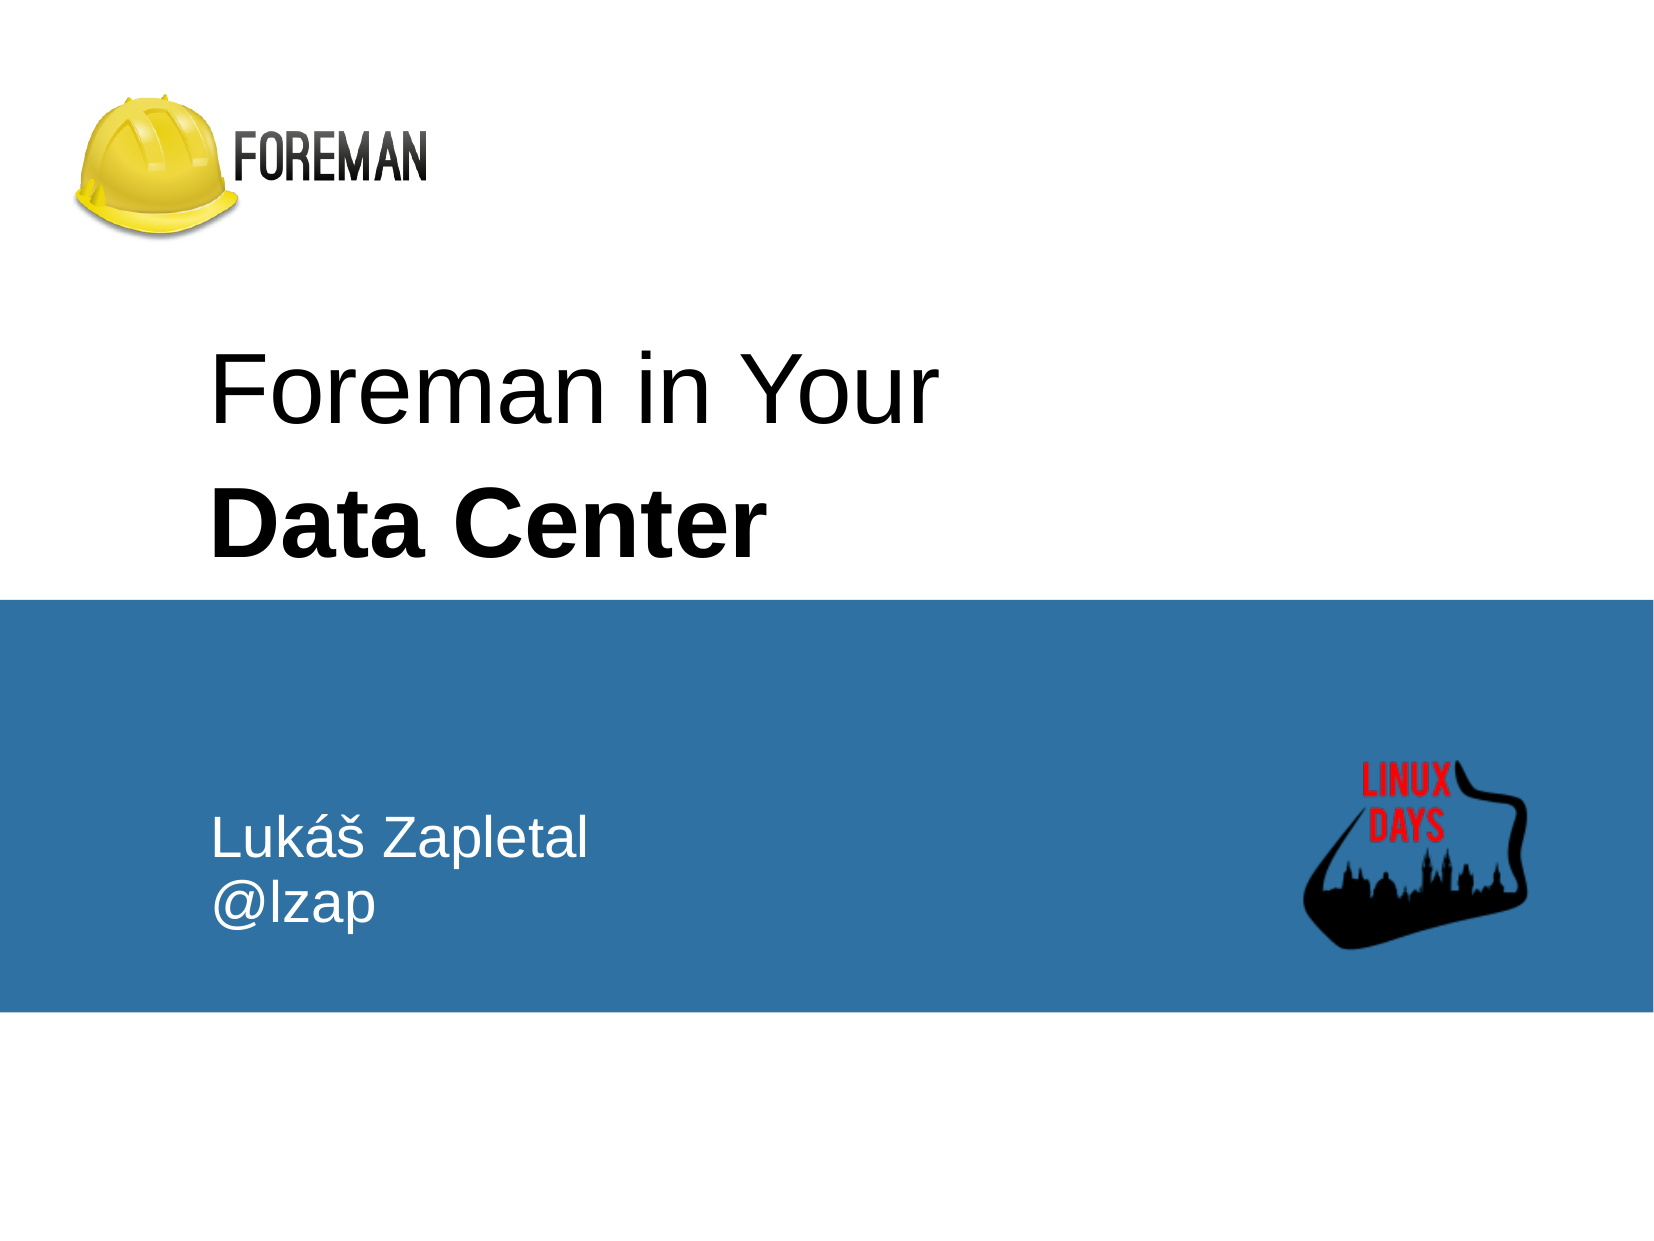

Foreman in Your
Data Center
Lukáš Zapletal
@lzap